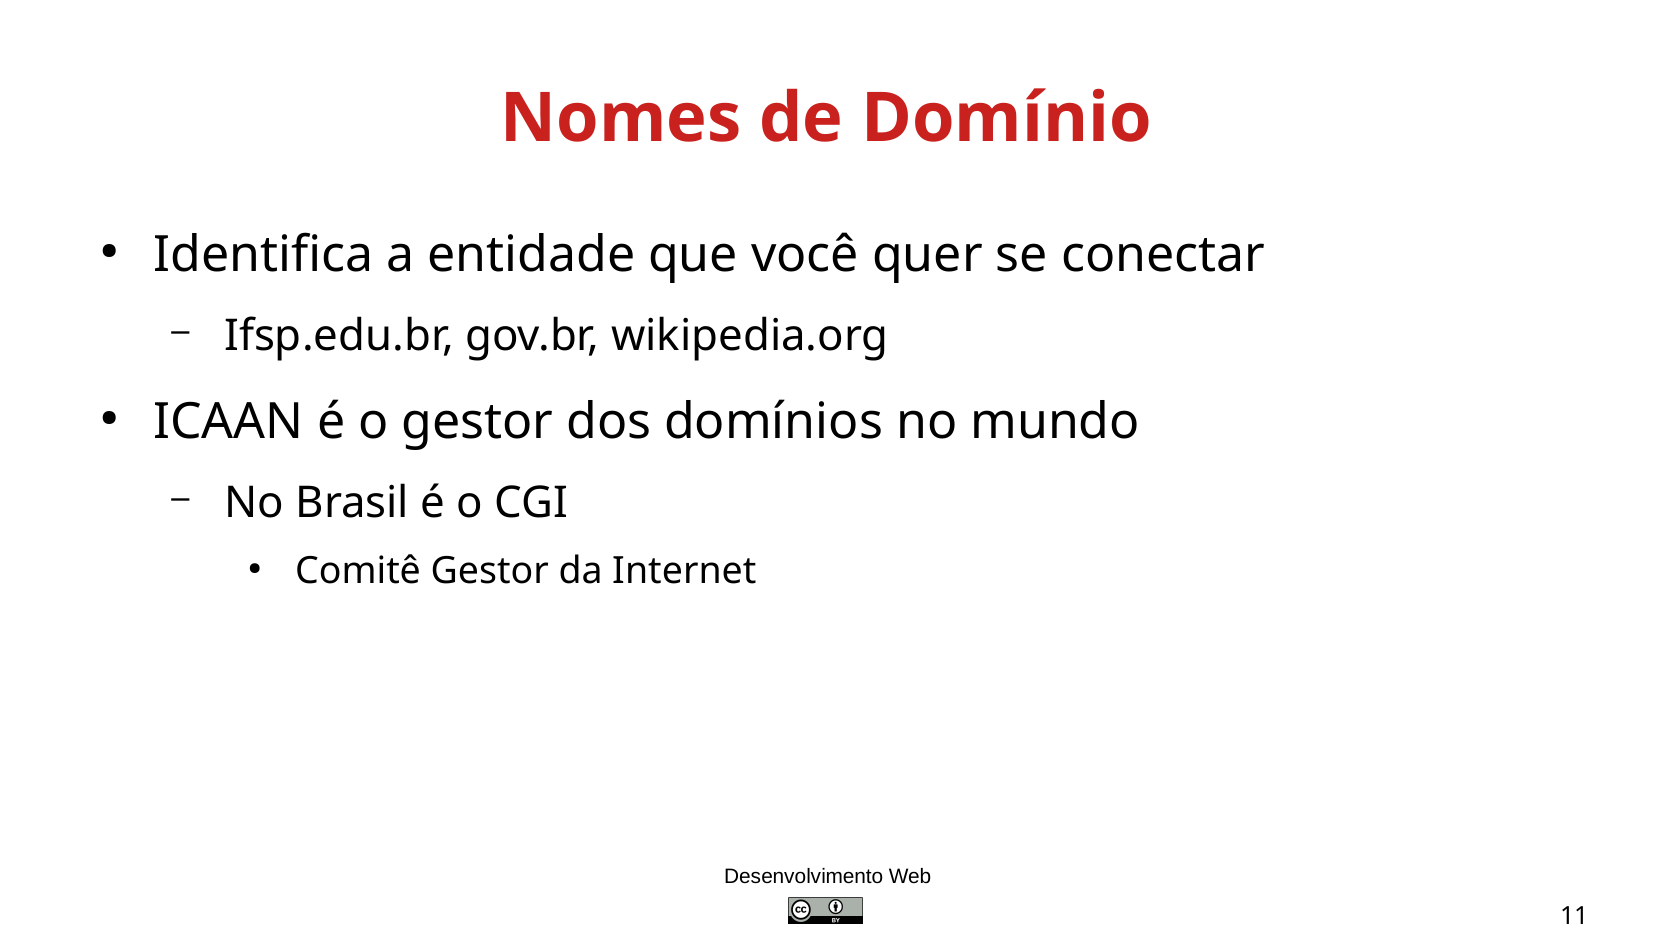

# Nomes de Domínio
Identifica a entidade que você quer se conectar
Ifsp.edu.br, gov.br, wikipedia.org
ICAAN é o gestor dos domínios no mundo
No Brasil é o CGI
Comitê Gestor da Internet
Desenvolvimento Web
11